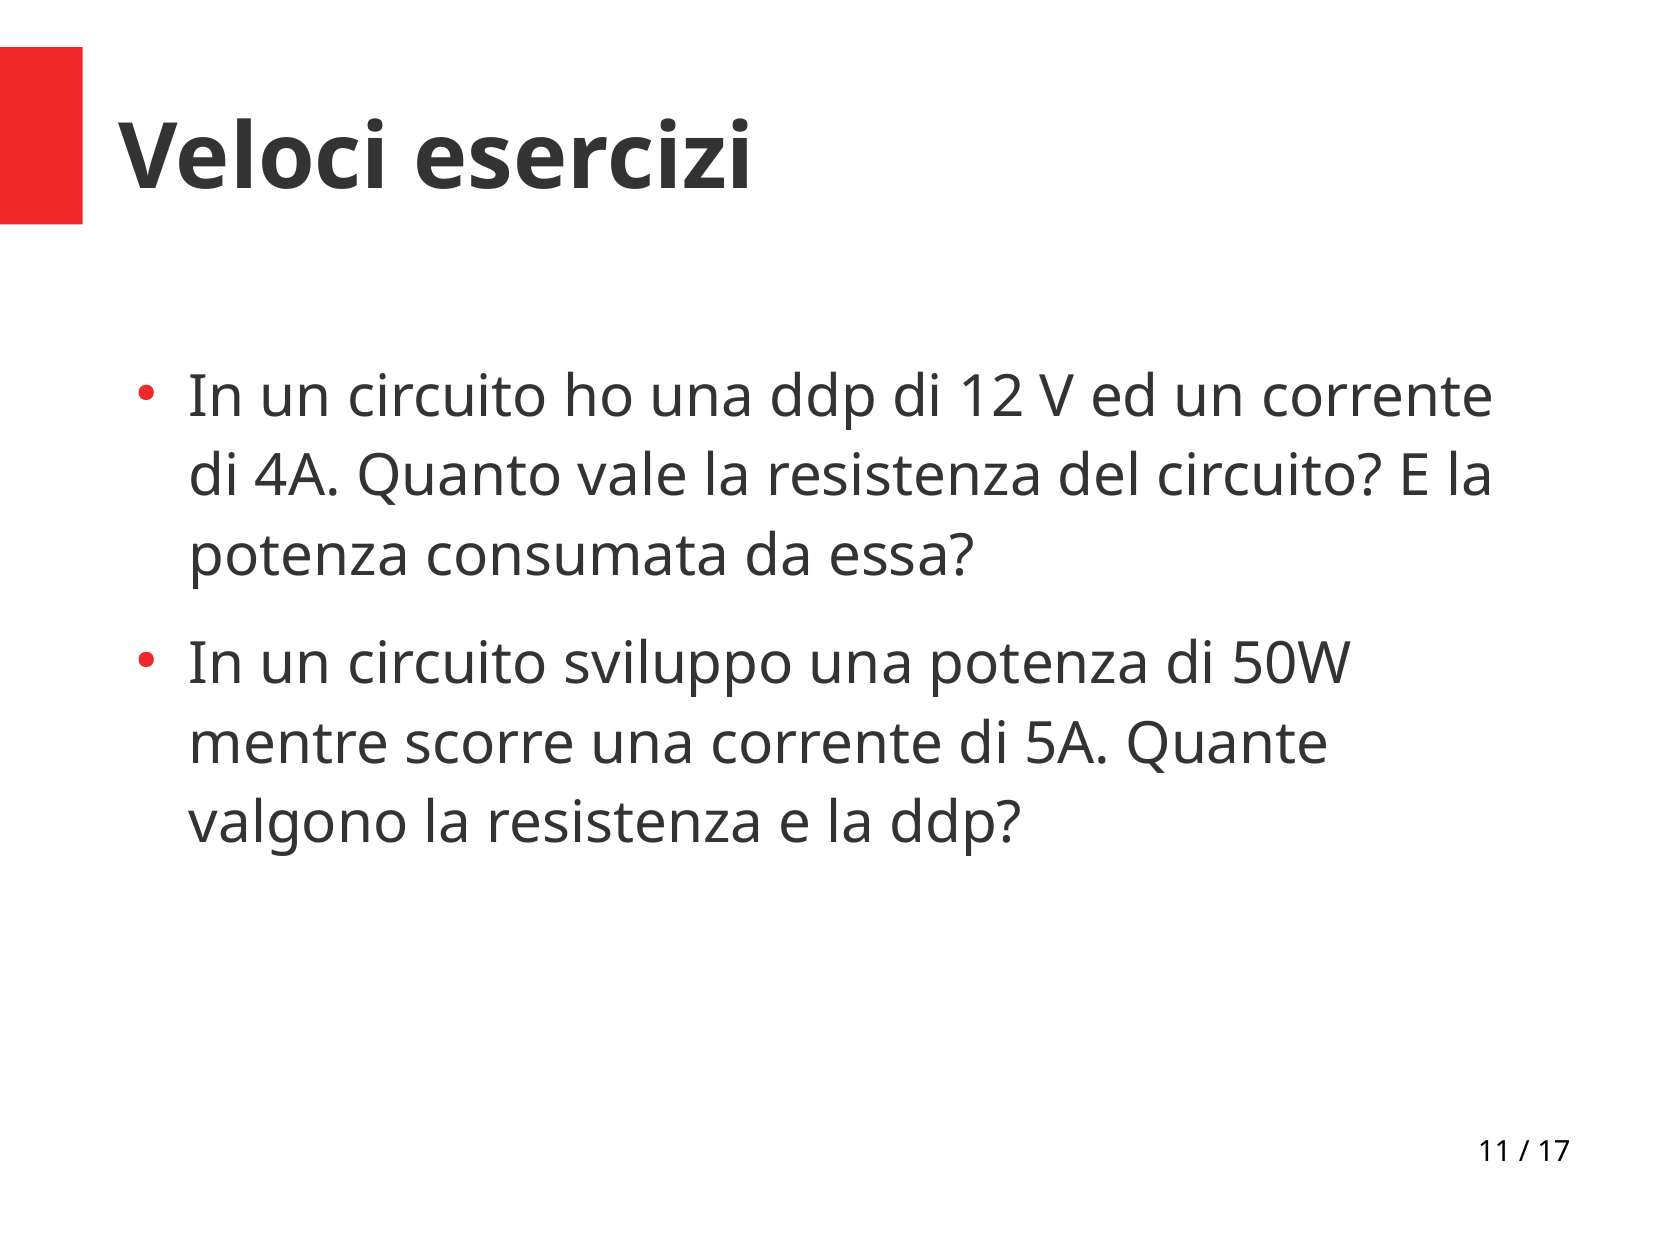

# Veloci esercizi
In un circuito ho una ddp di 12 V ed un corrente di 4A. Quanto vale la resistenza del circuito? E la potenza consumata da essa?
In un circuito sviluppo una potenza di 50W mentre scorre una corrente di 5A. Quante valgono la resistenza e la ddp?
11